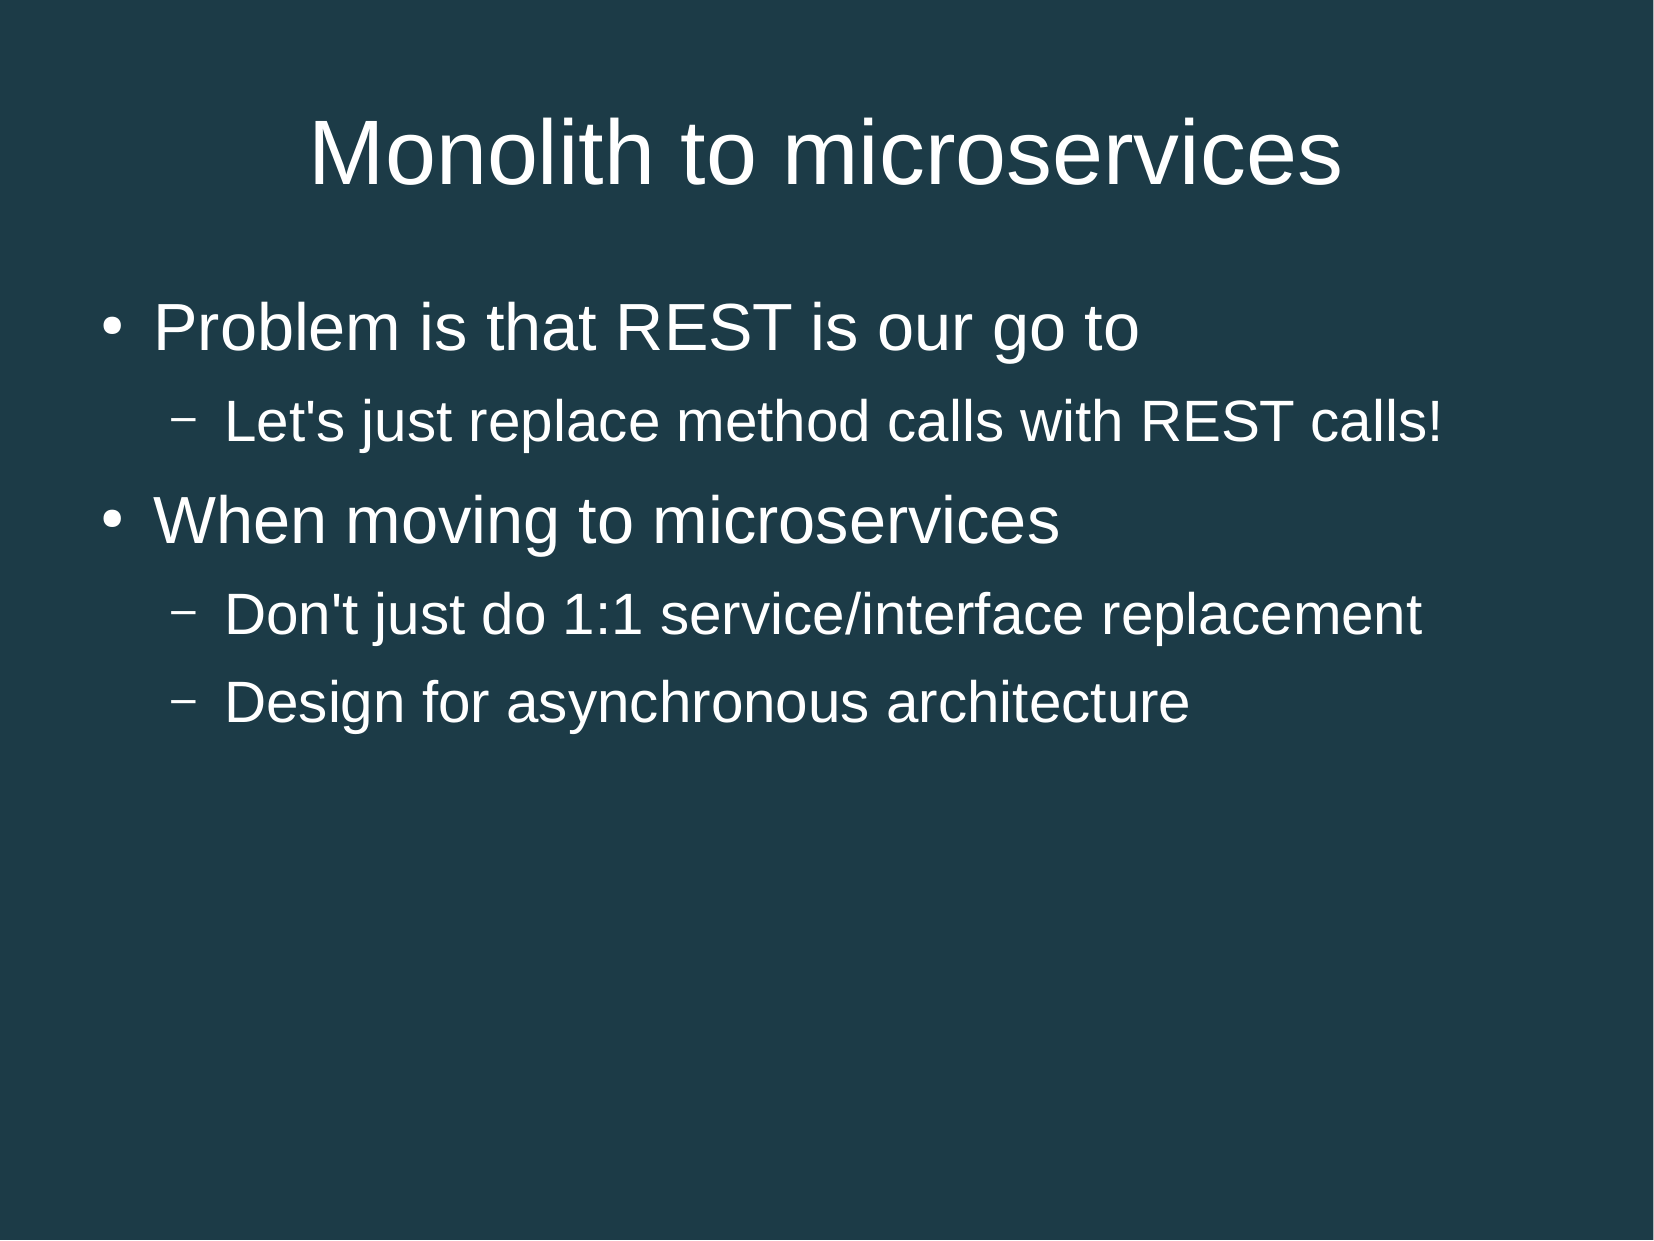

# Monolith to microservices
Problem is that REST is our go to
Let's just replace method calls with REST calls!
When moving to microservices
Don't just do 1:1 service/interface replacement
Design for asynchronous architecture